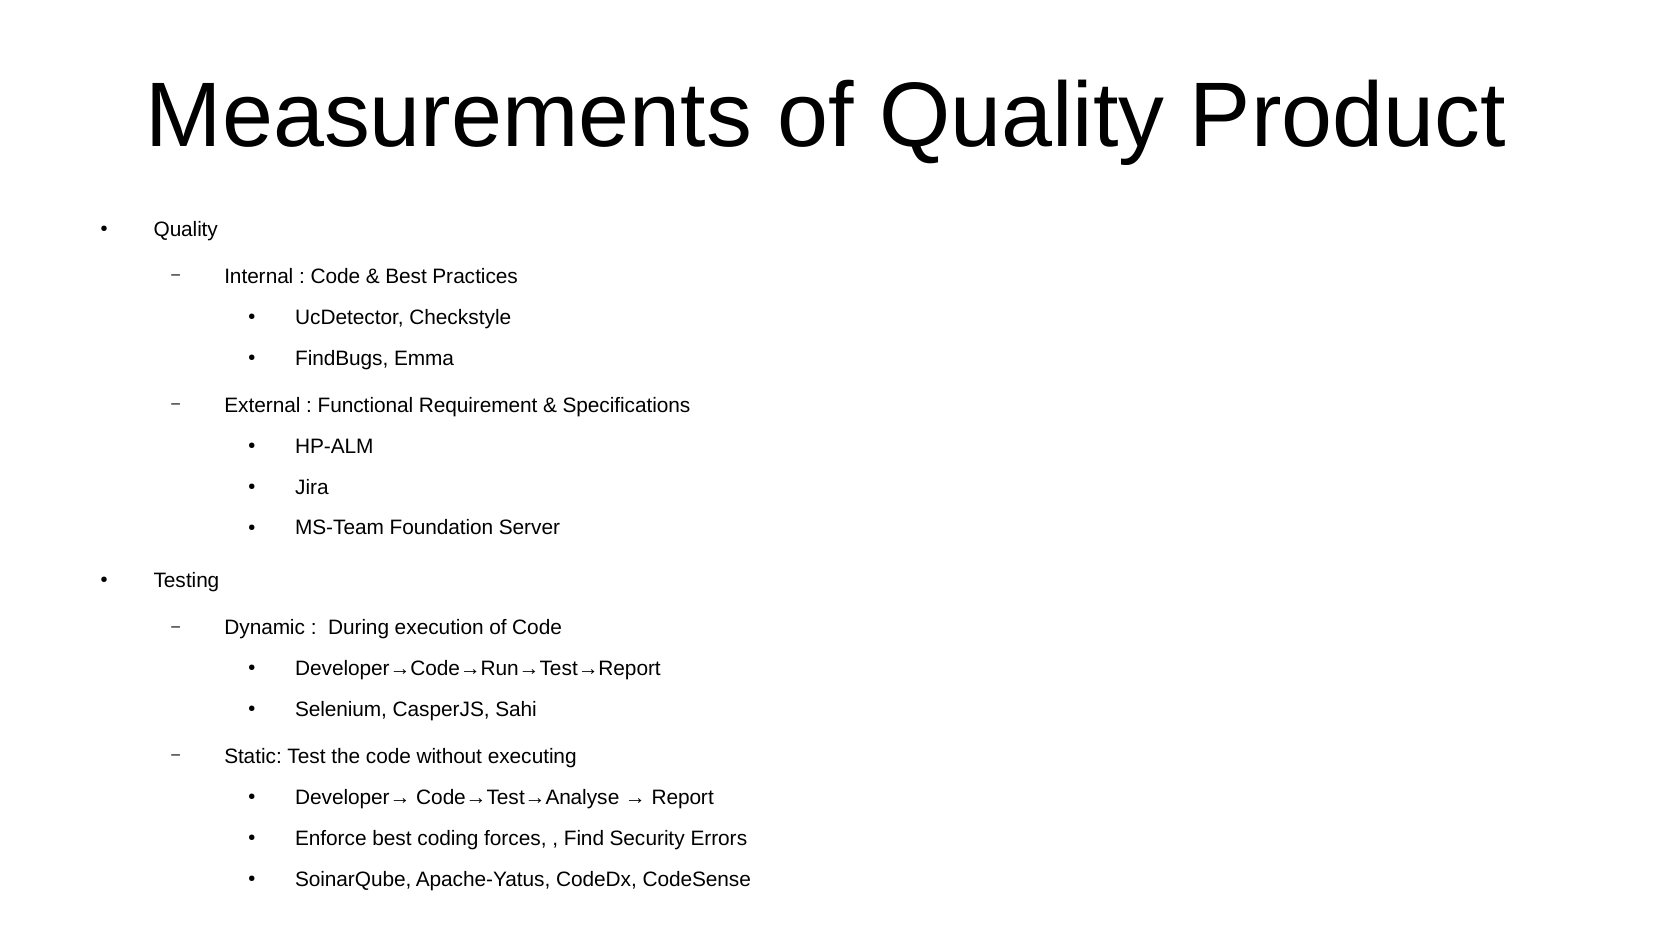

# Measurements of Quality Product
Quality
Internal : Code & Best Practices
UcDetector, Checkstyle
FindBugs, Emma
External : Functional Requirement & Specifications
HP-ALM
Jira
MS-Team Foundation Server
Testing
Dynamic : During execution of Code
Developer→Code→Run→Test→Report
Selenium, CasperJS, Sahi
Static: Test the code without executing
Developer→ Code→Test→Analyse → Report
Enforce best coding forces, , Find Security Errors
SoinarQube, Apache-Yatus, CodeDx, CodeSense